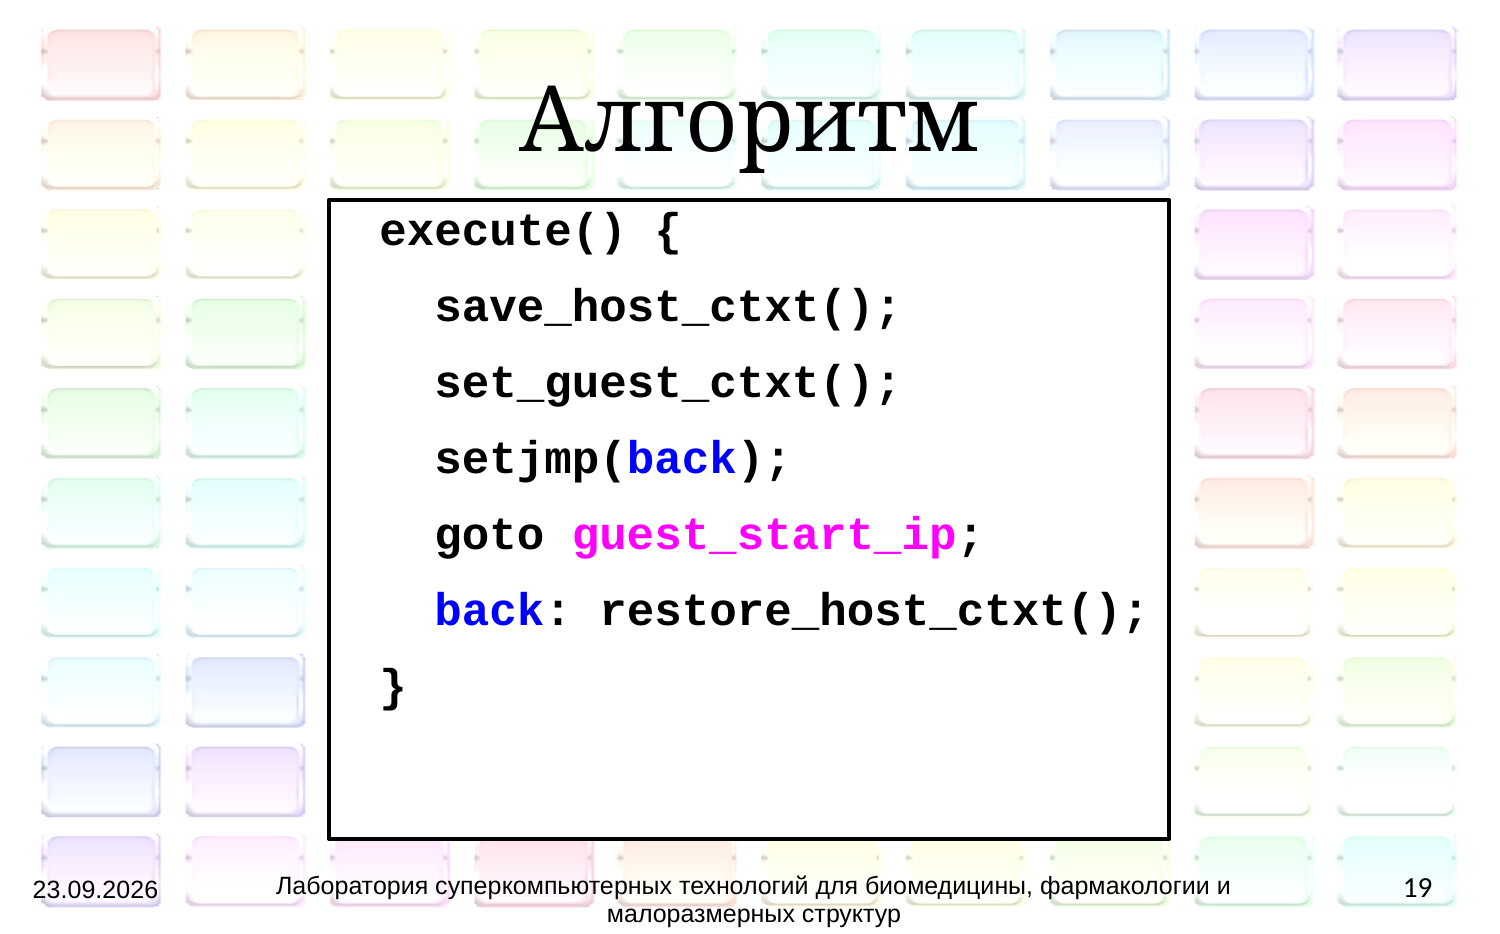

# Алгоритм
execute() {
 save_host_ctxt();
 set_guest_ctxt();
 setjmp(back);
 goto guest_start_ip;
 back: restore_host_ctxt();
}
Лаборатория суперкомпьютерных технологий для биомедицины, фармакологии и малоразмерных структур